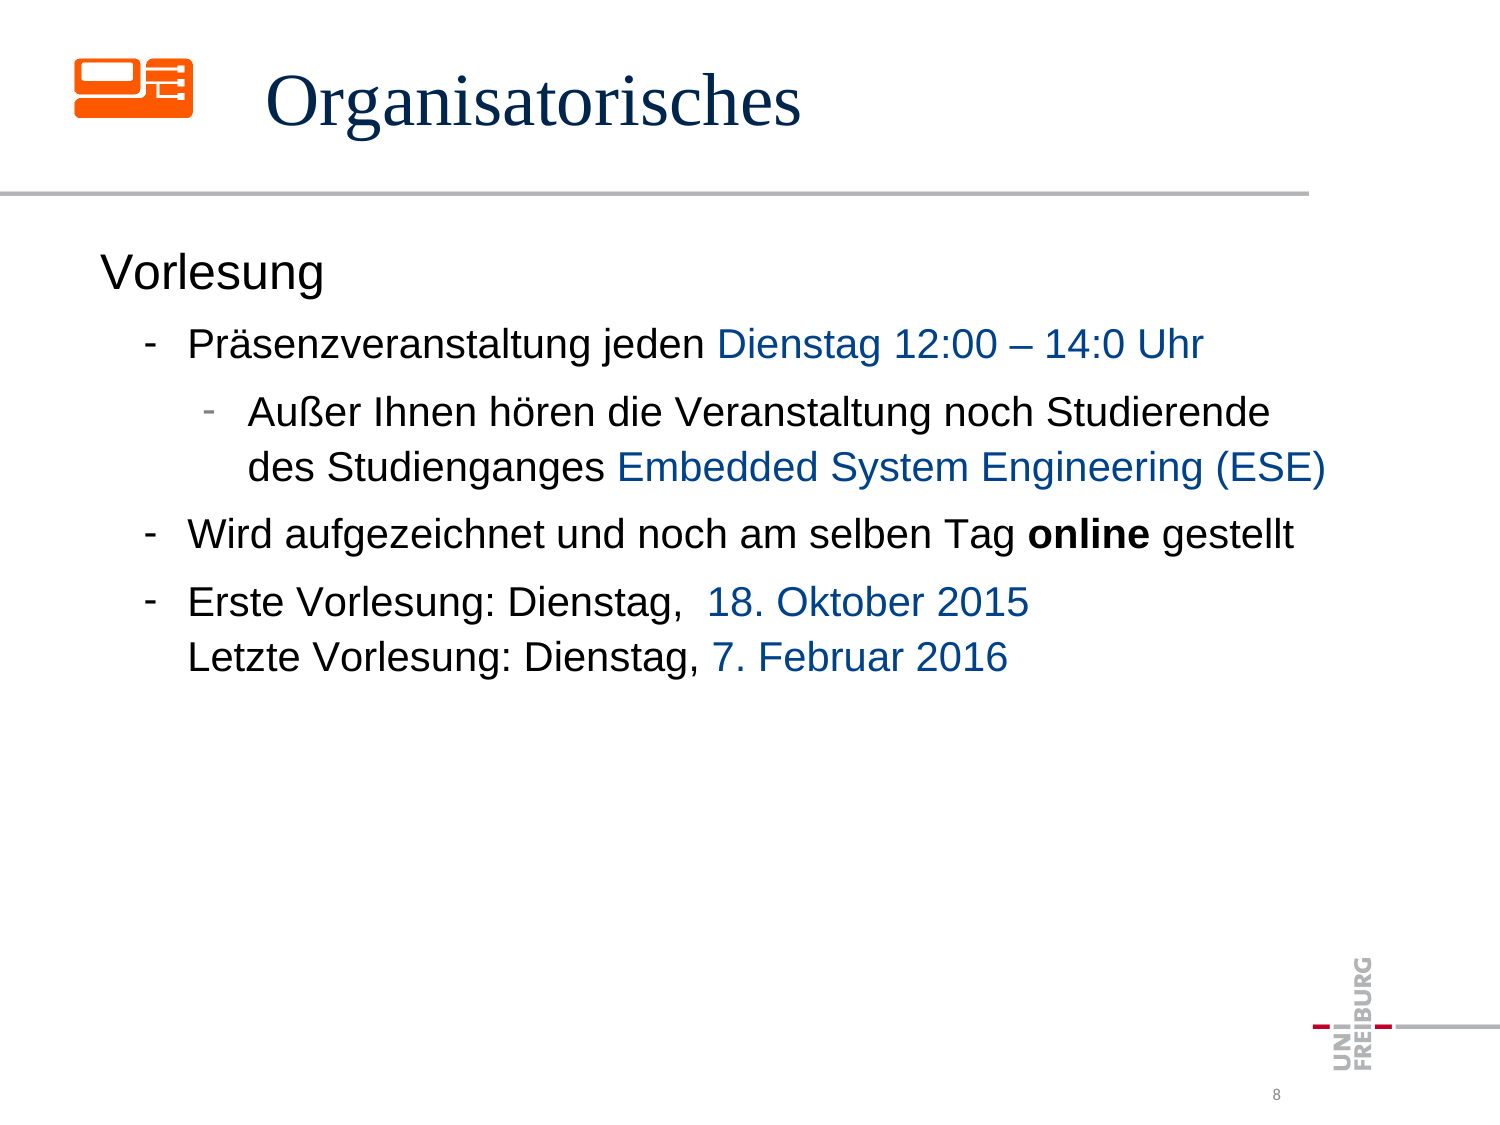

Organisatorisches
Vorlesung
Präsenzveranstaltung jeden Dienstag 12:00 – 14:0 Uhr
Außer Ihnen hören die Veranstaltung noch Studierende
des Studienganges Embedded System Engineering (ESE)
Wird aufgezeichnet und noch am selben Tag online gestellt
Erste Vorlesung: Dienstag, 18. Oktober 2015
Letzte Vorlesung: Dienstag, 7. Februar 2016